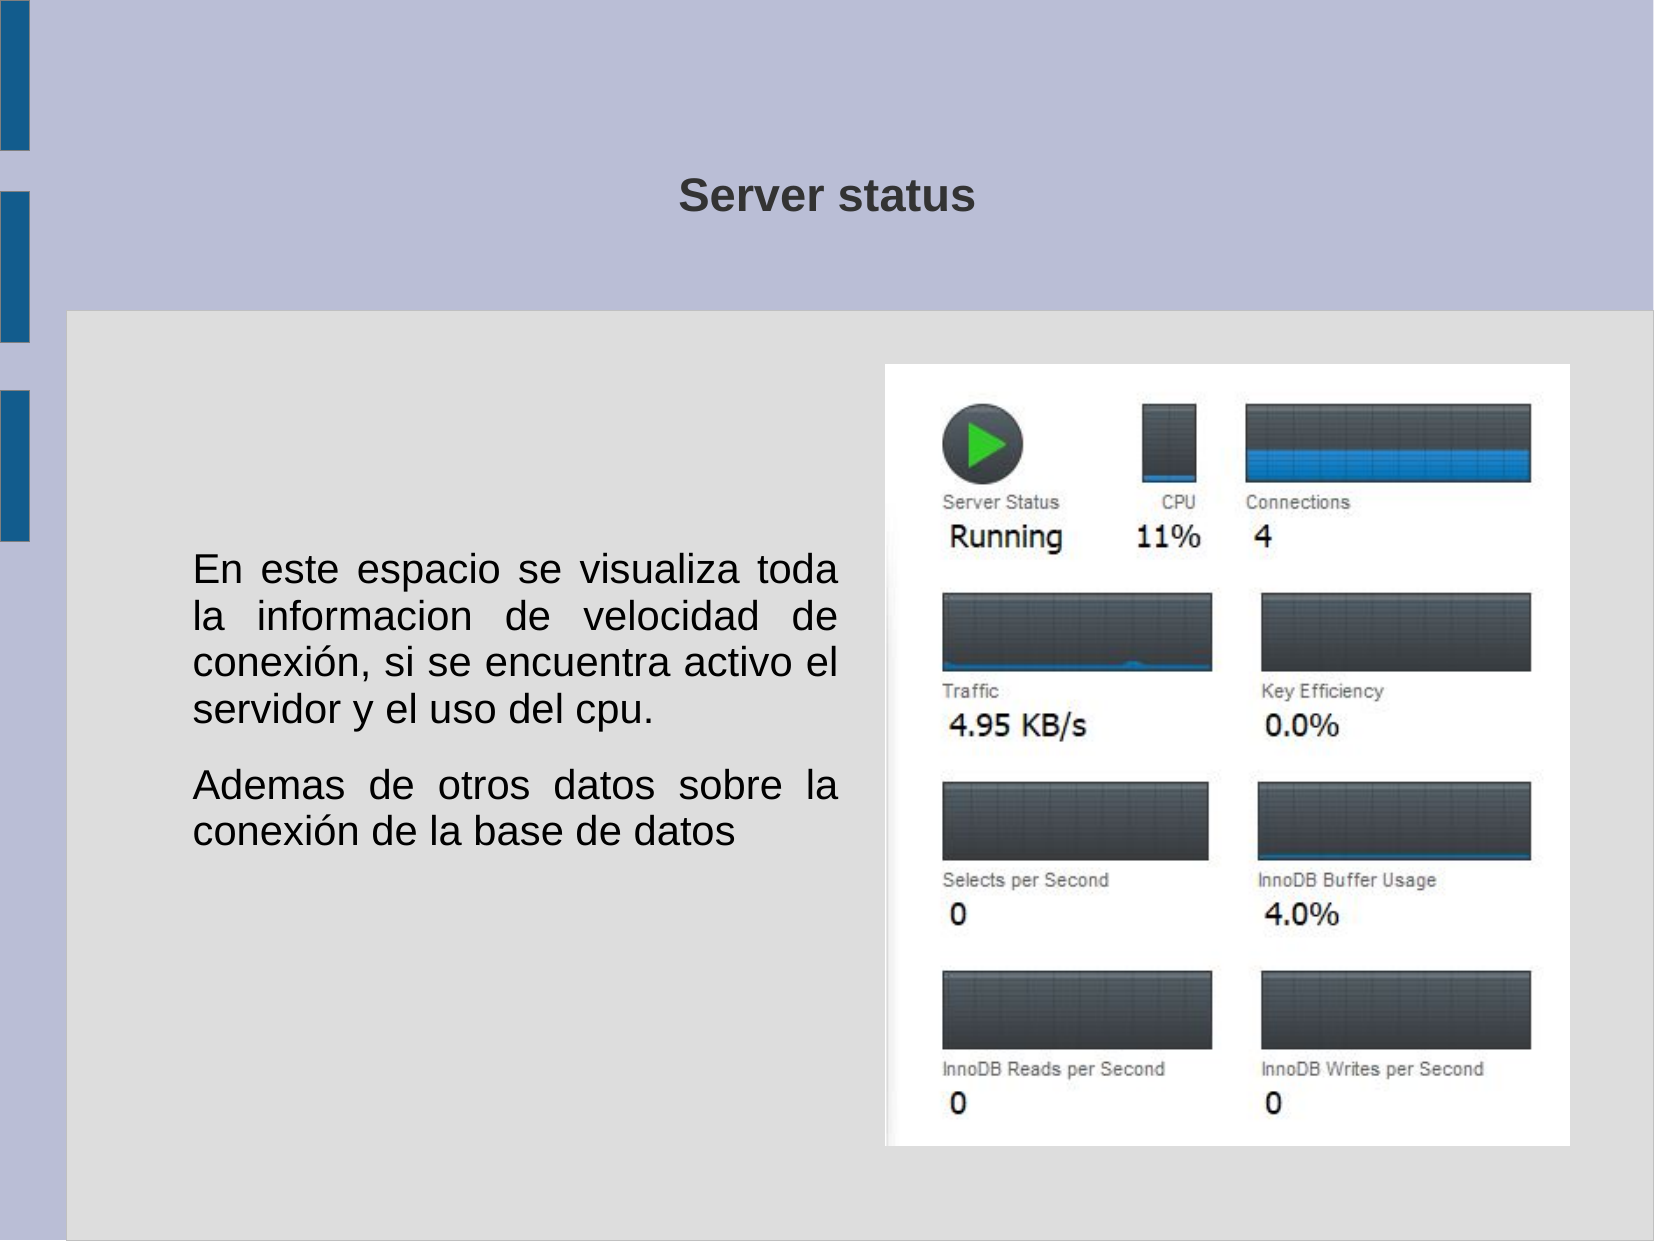

# Server status
En este espacio se visualiza toda la informacion de velocidad de conexión, si se encuentra activo el servidor y el uso del cpu.
Ademas de otros datos sobre la conexión de la base de datos